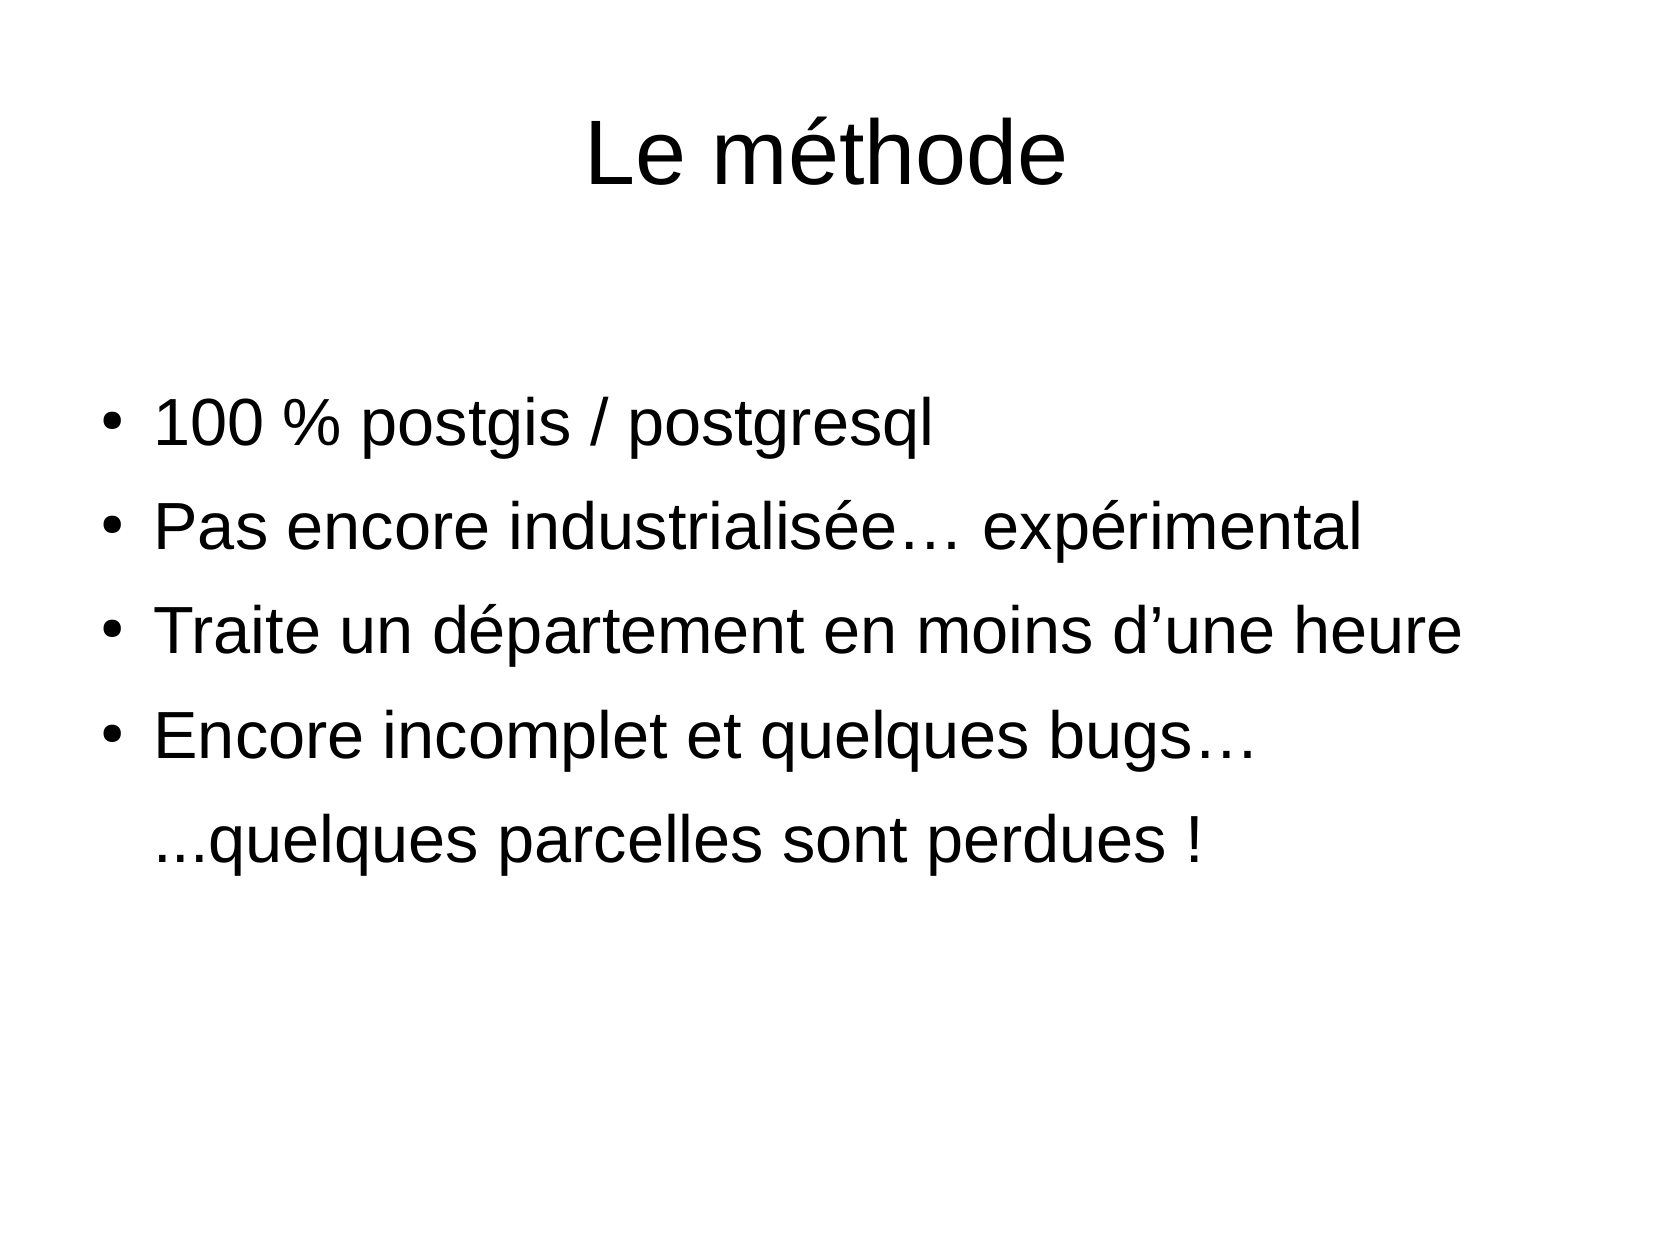

# Le méthode
100 % postgis / postgresql
Pas encore industrialisée… expérimental
Traite un département en moins d’une heure
Encore incomplet et quelques bugs…
...quelques parcelles sont perdues !